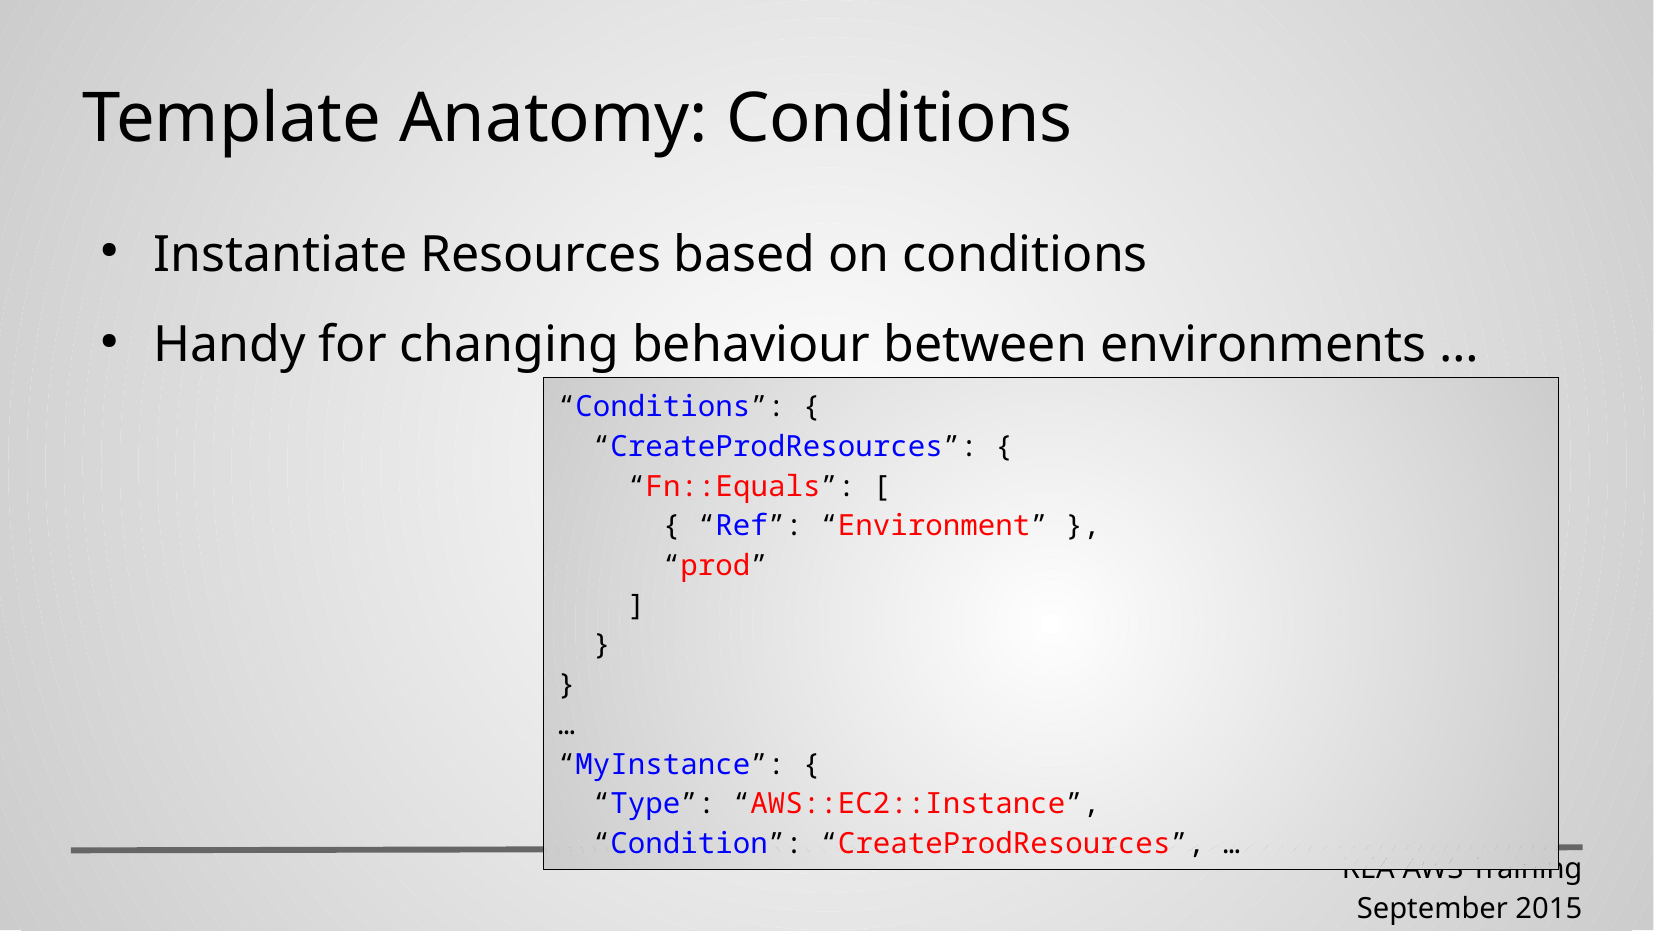

# Template Anatomy: Conditions
Instantiate Resources based on conditions
Handy for changing behaviour between environments …
“Conditions”: {
 “CreateProdResources”: {
 “Fn::Equals”: [
 { “Ref”: “Environment” },
 “prod”
 ]
 }
}
…
“MyInstance”: {
 “Type”: “AWS::EC2::Instance”,
 “Condition”: “CreateProdResources”, …